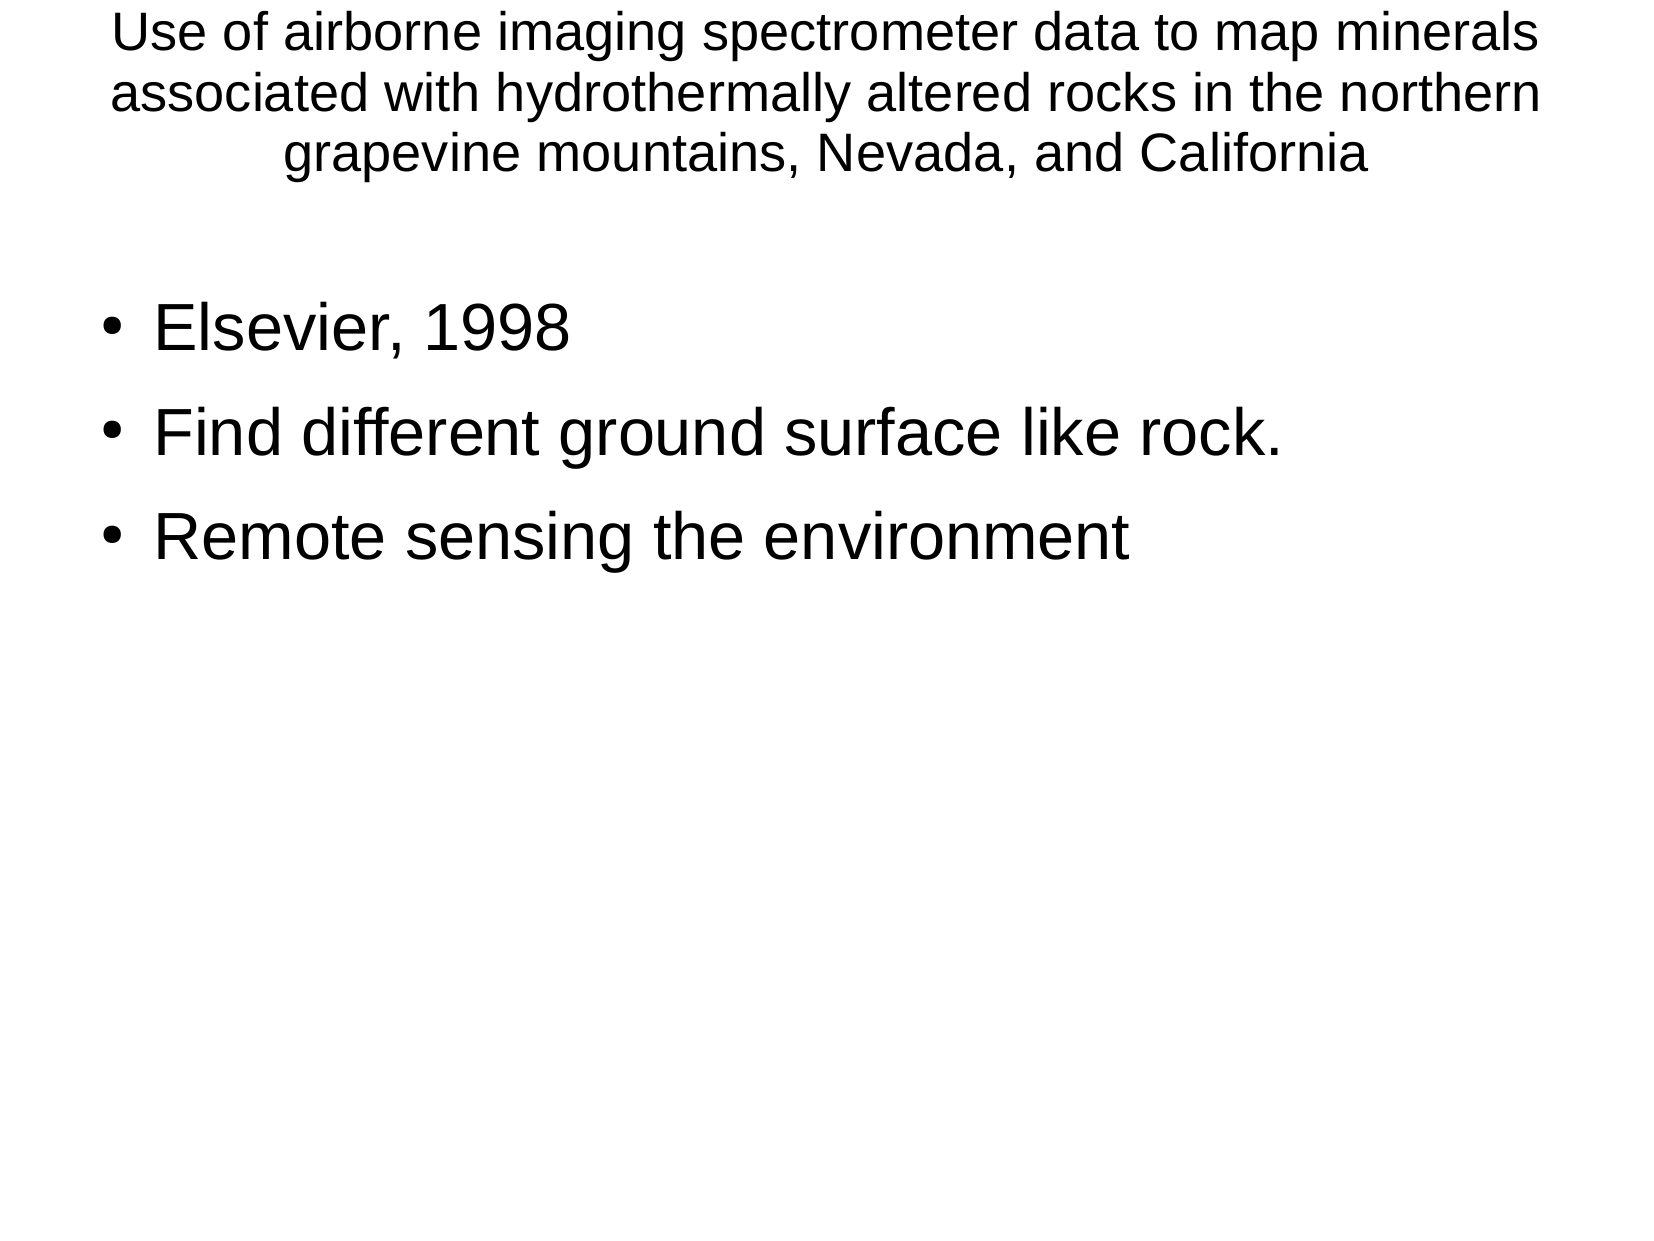

# Use of airborne imaging spectrometer data to map minerals associated with hydrothermally altered rocks in the northern grapevine mountains, Nevada, and California
Elsevier, 1998
Find different ground surface like rock.
Remote sensing the environment